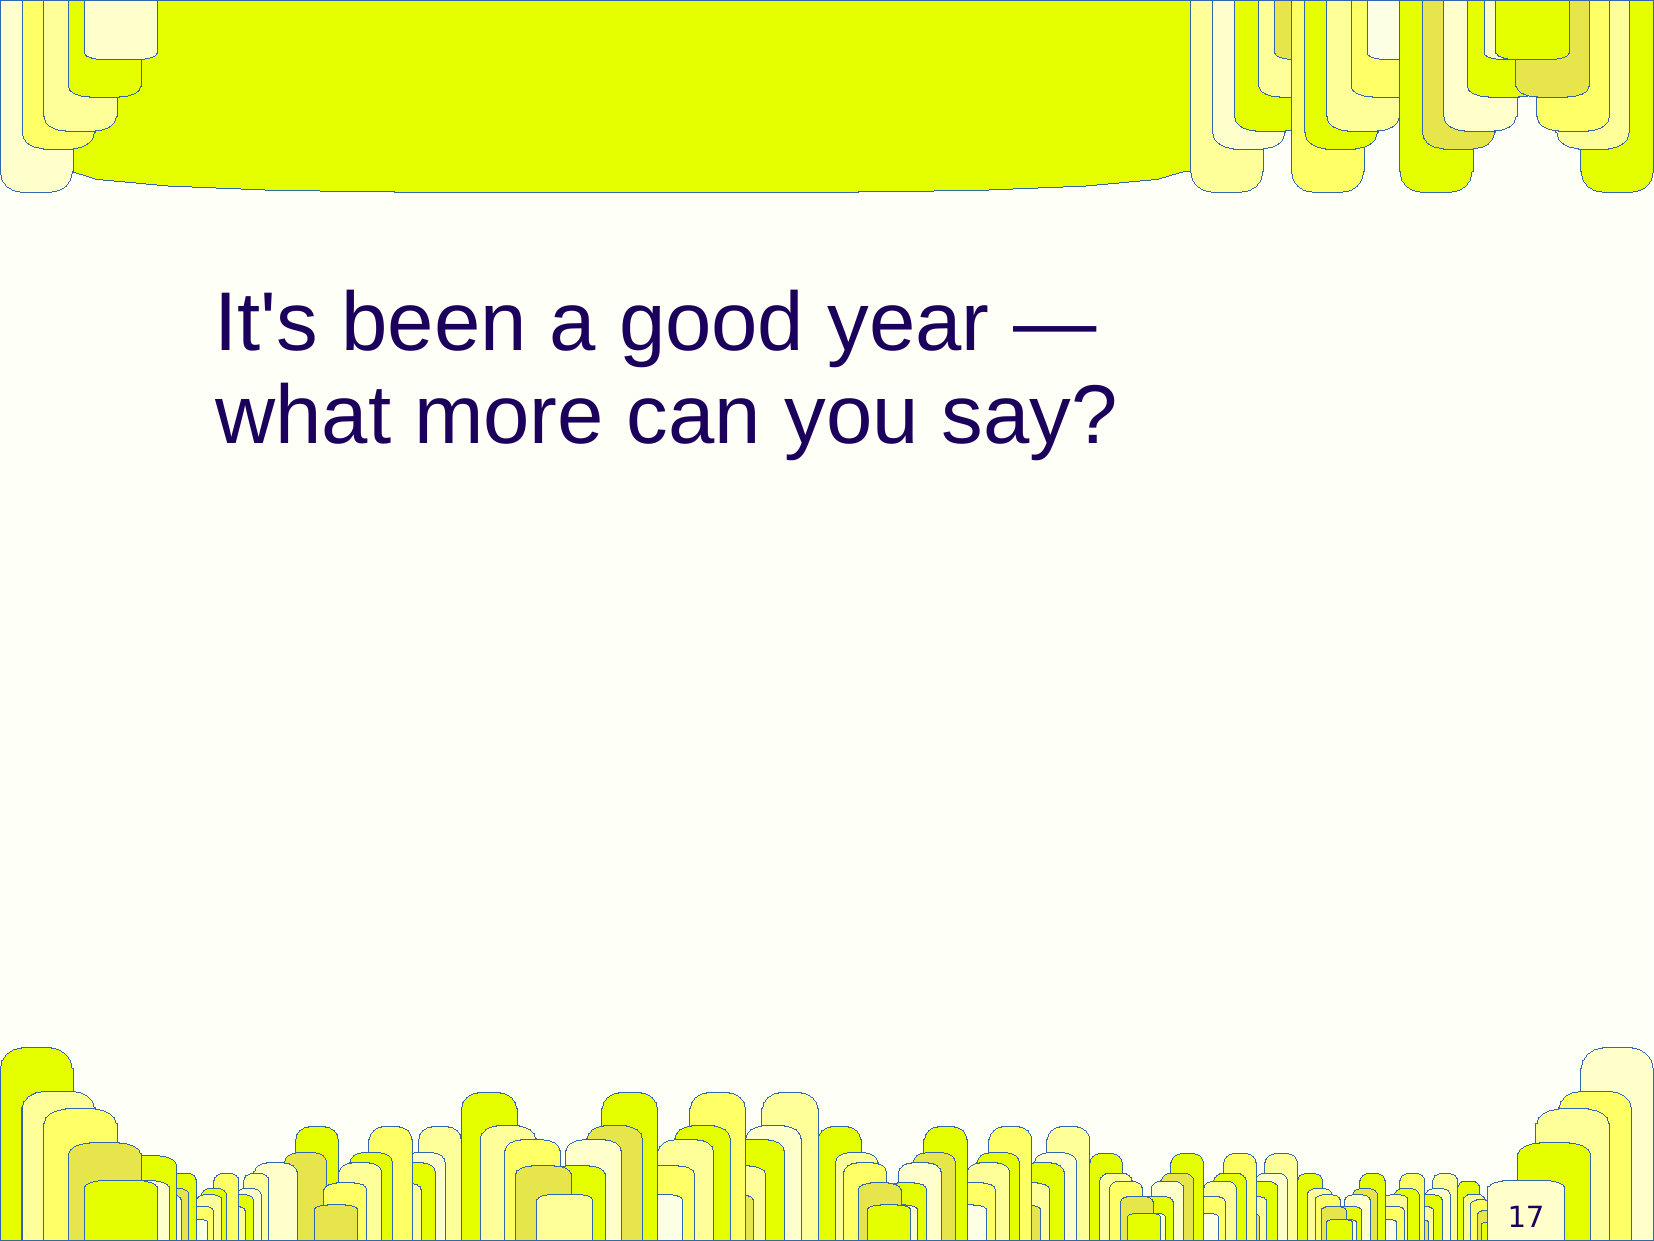

# It's been a good year ―
what more can you say?